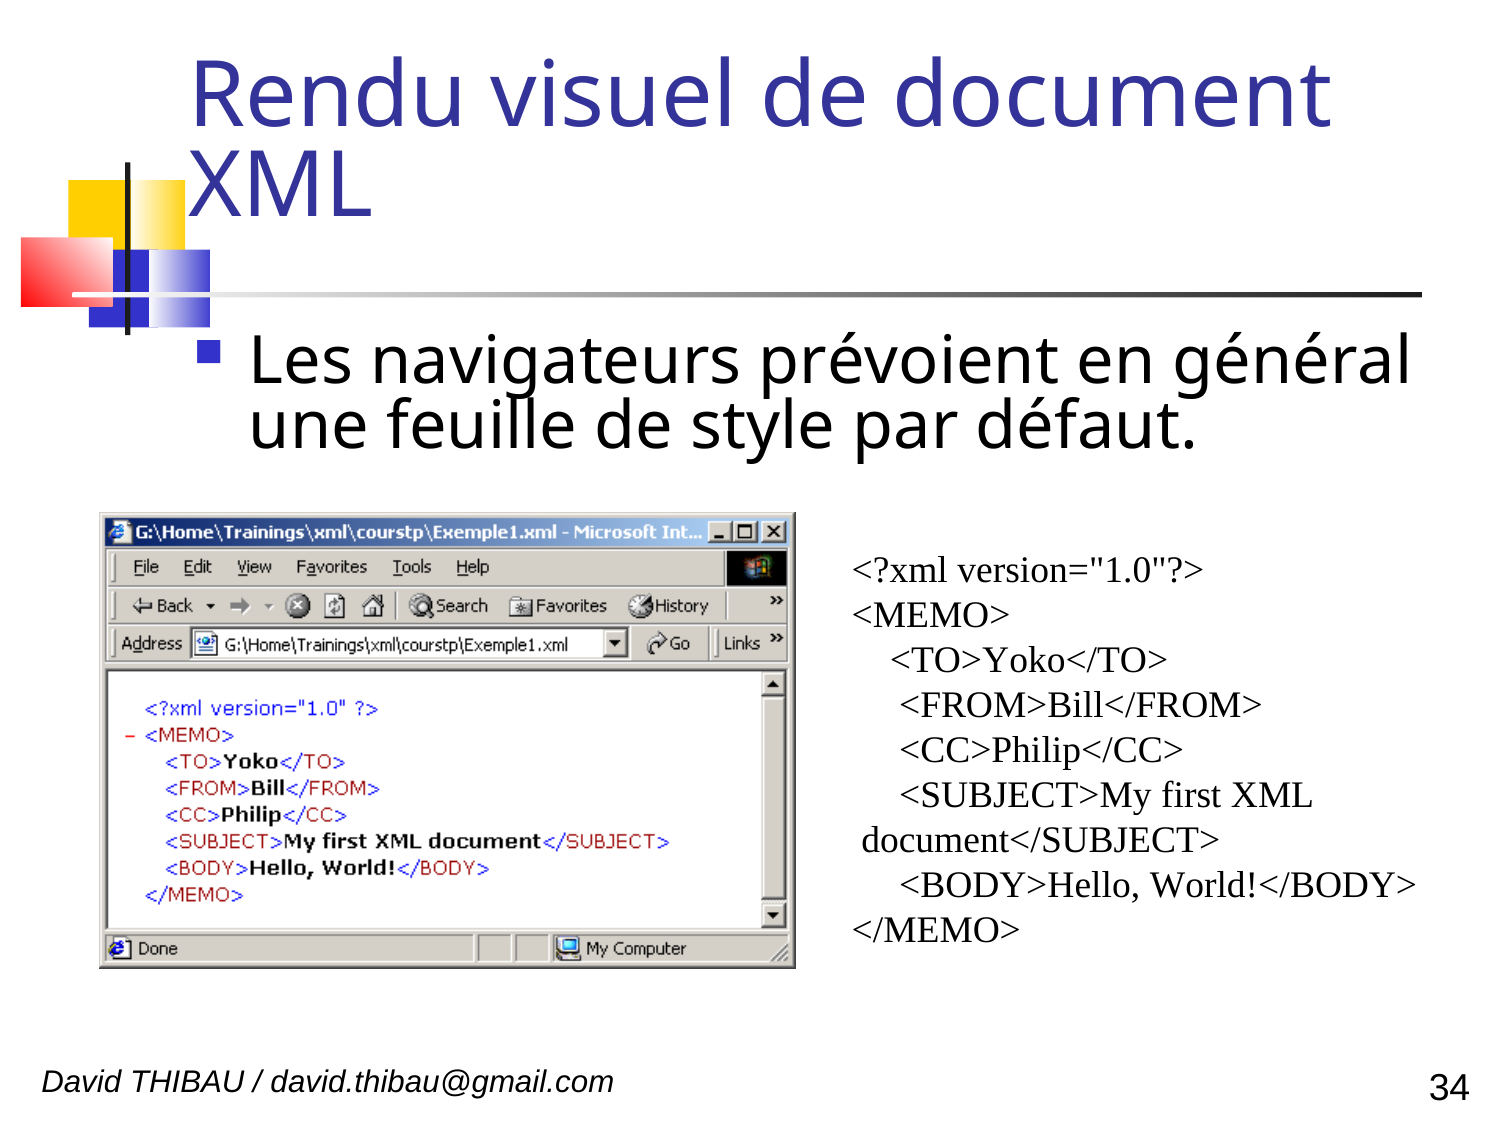

# Rendu visuel de document XML
Les navigateurs prévoient en général une feuille de style par défaut.
<?xml version="1.0"?>
<MEMO>
 <TO>Yoko</TO>
 <FROM>Bill</FROM>
 <CC>Philip</CC>
 <SUBJECT>My first XML
 document</SUBJECT>
 <BODY>Hello, World!</BODY>
</MEMO>